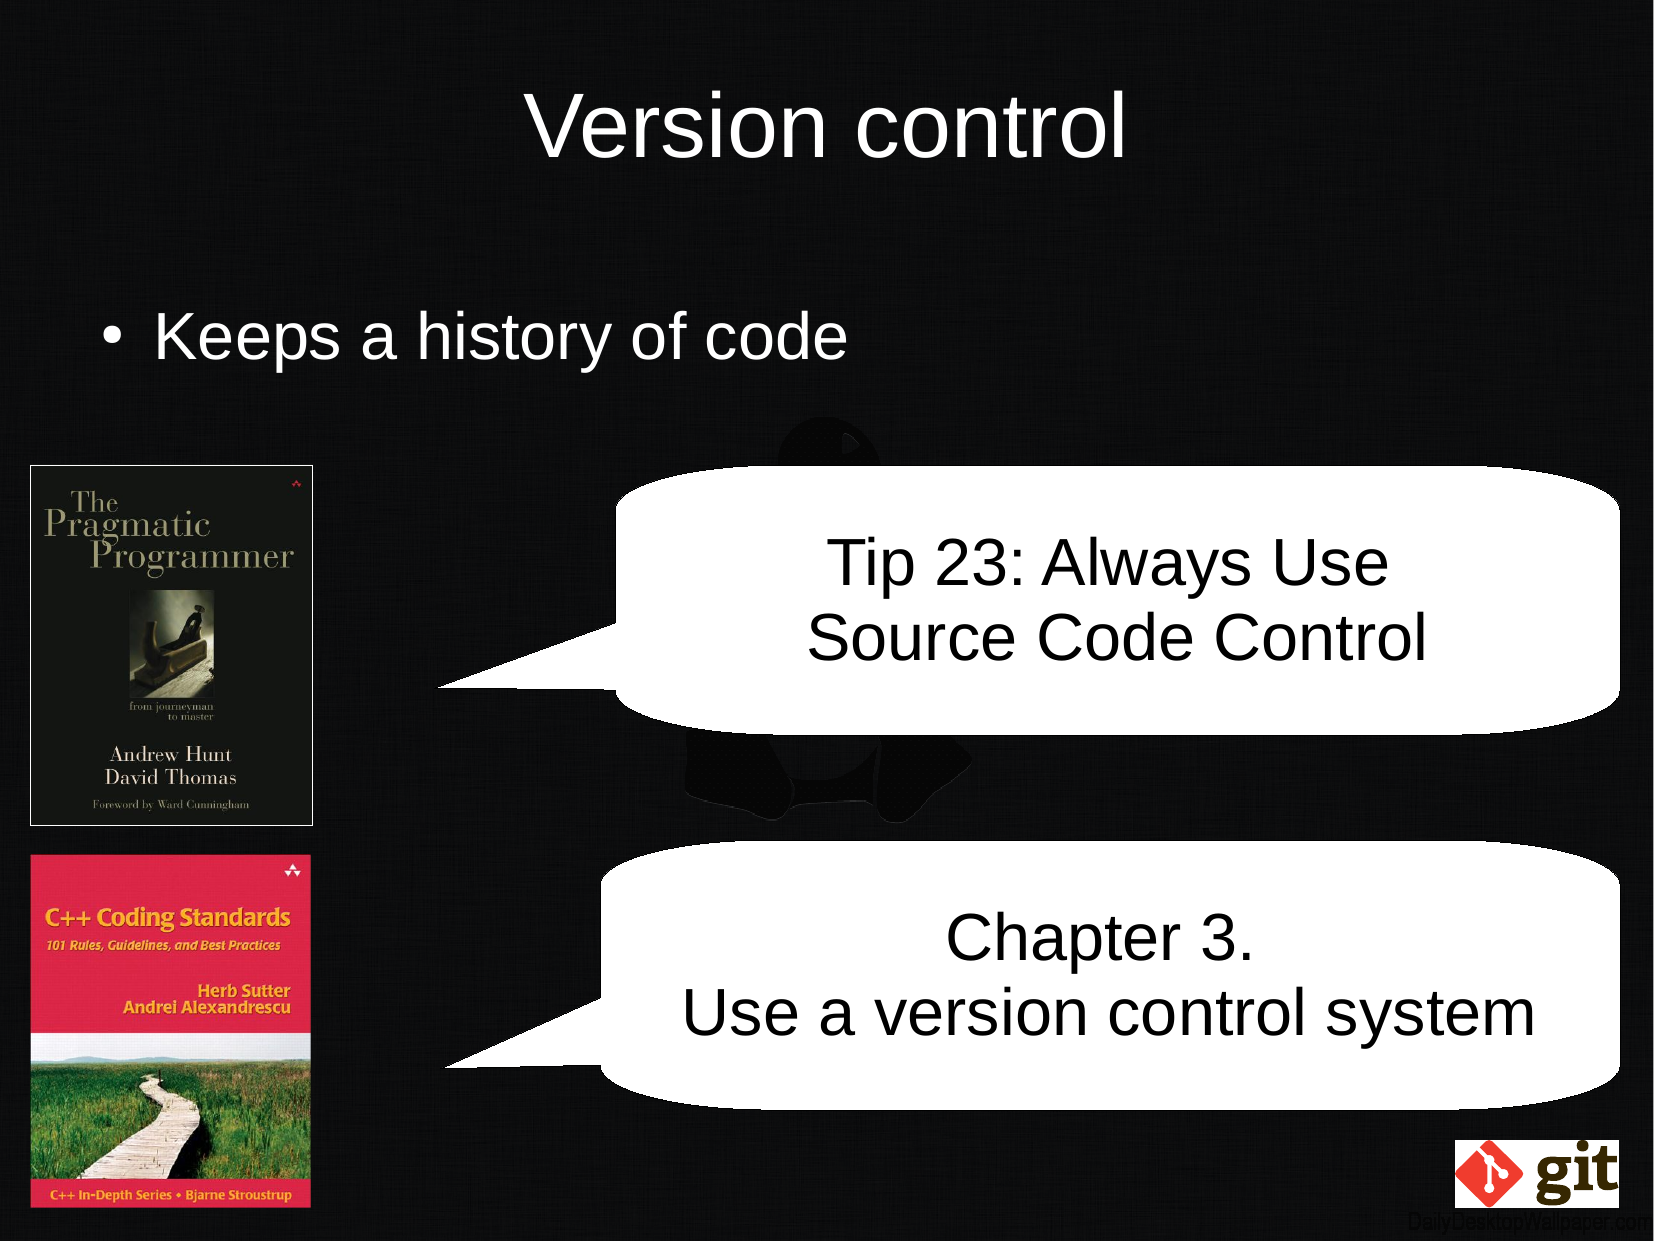

# Version control
Keeps a history of code
Tip 23: Always Use
Source Code Control
Chapter 3.
Use a version control system